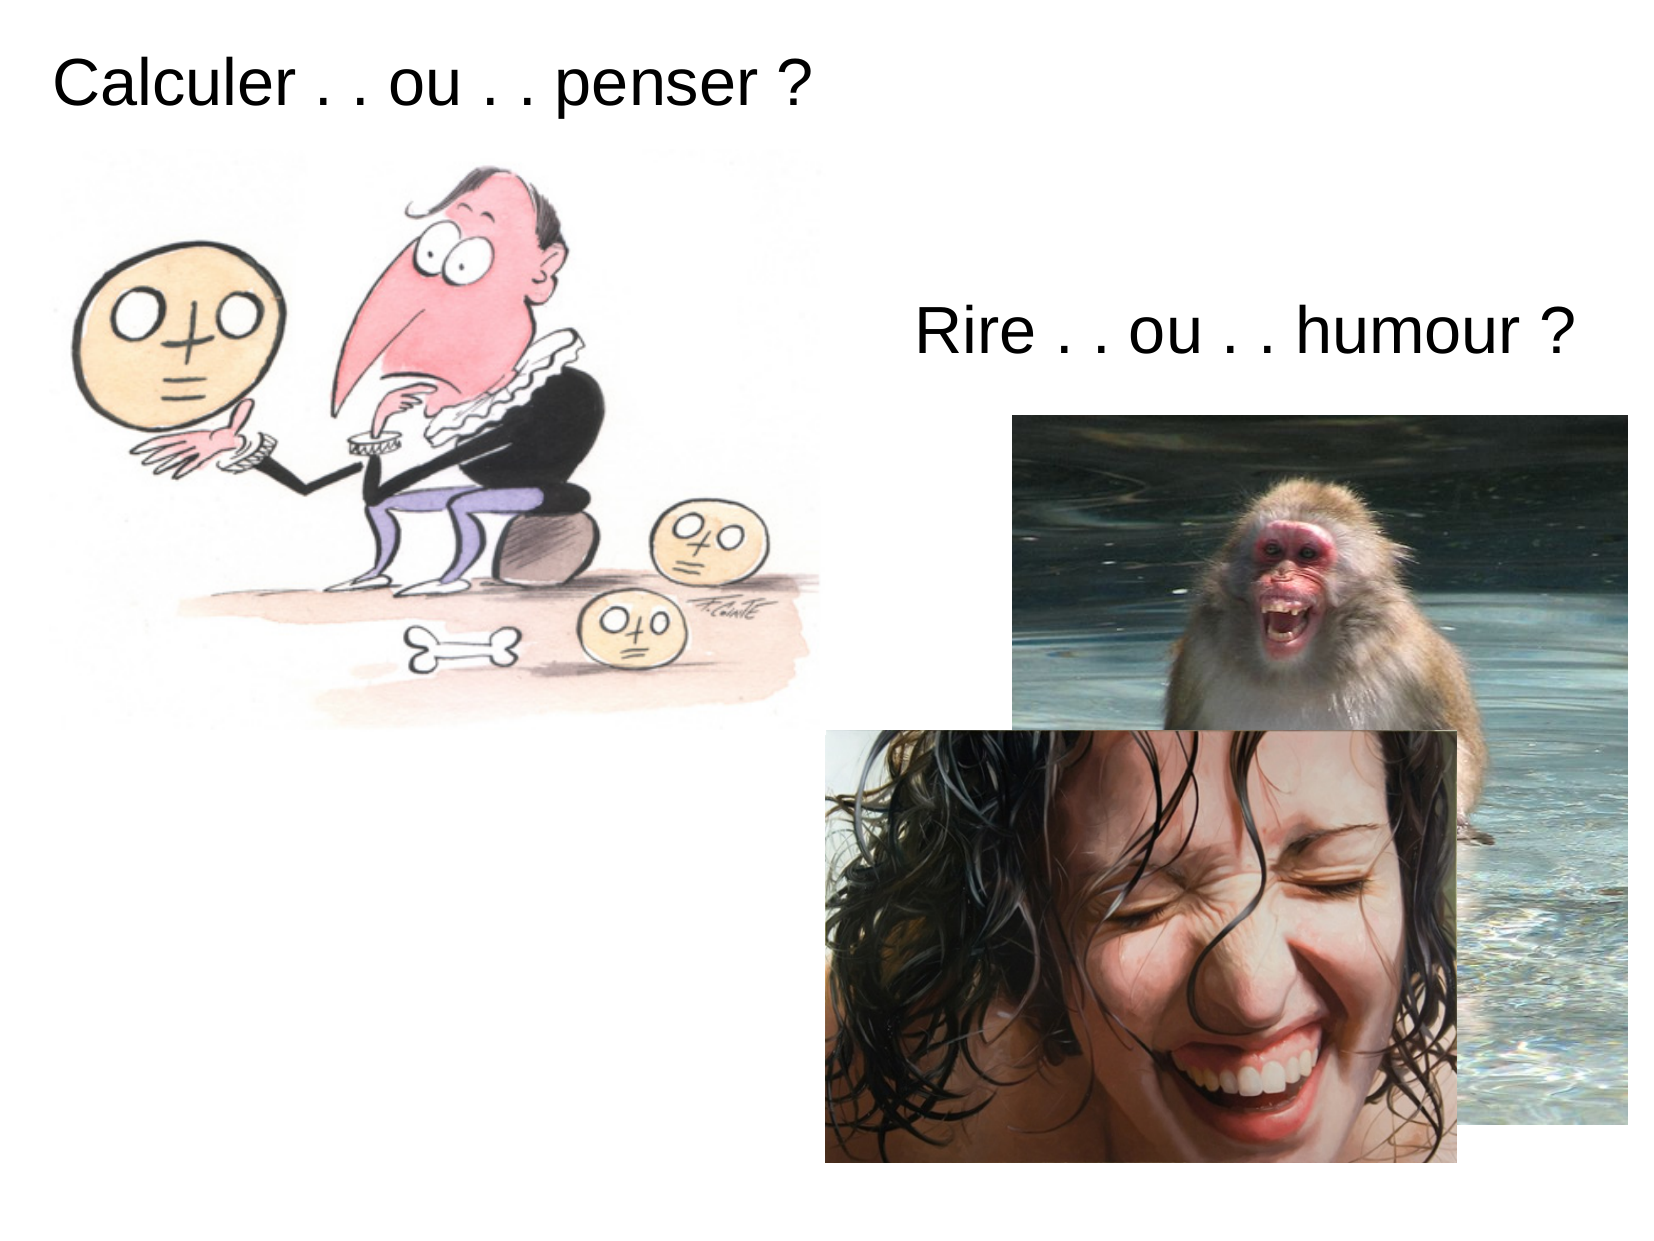

Calculer . . ou . . penser ?
Rire . . ou . . humour ?